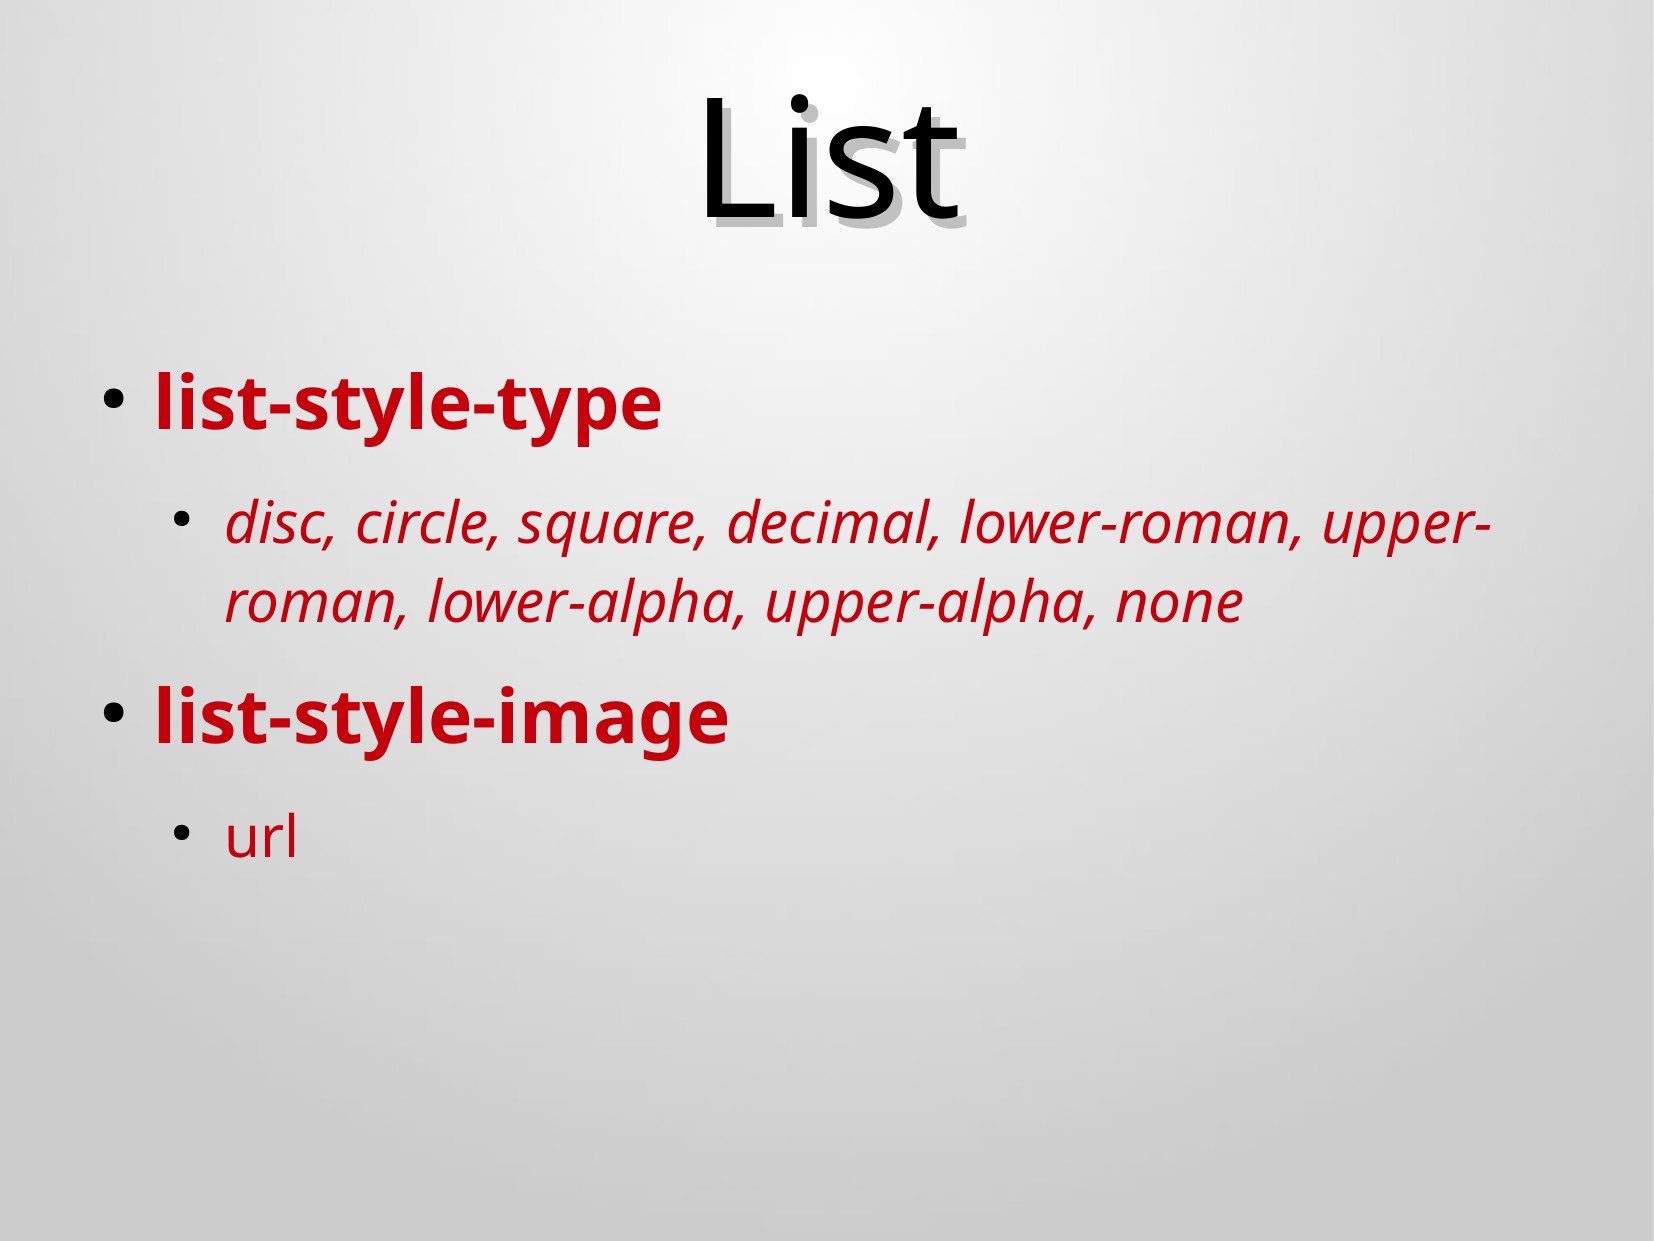

# List
list-style-type
disc, circle, square, decimal, lower-roman, upper-roman, lower-alpha, upper-alpha, none
list-style-image
url